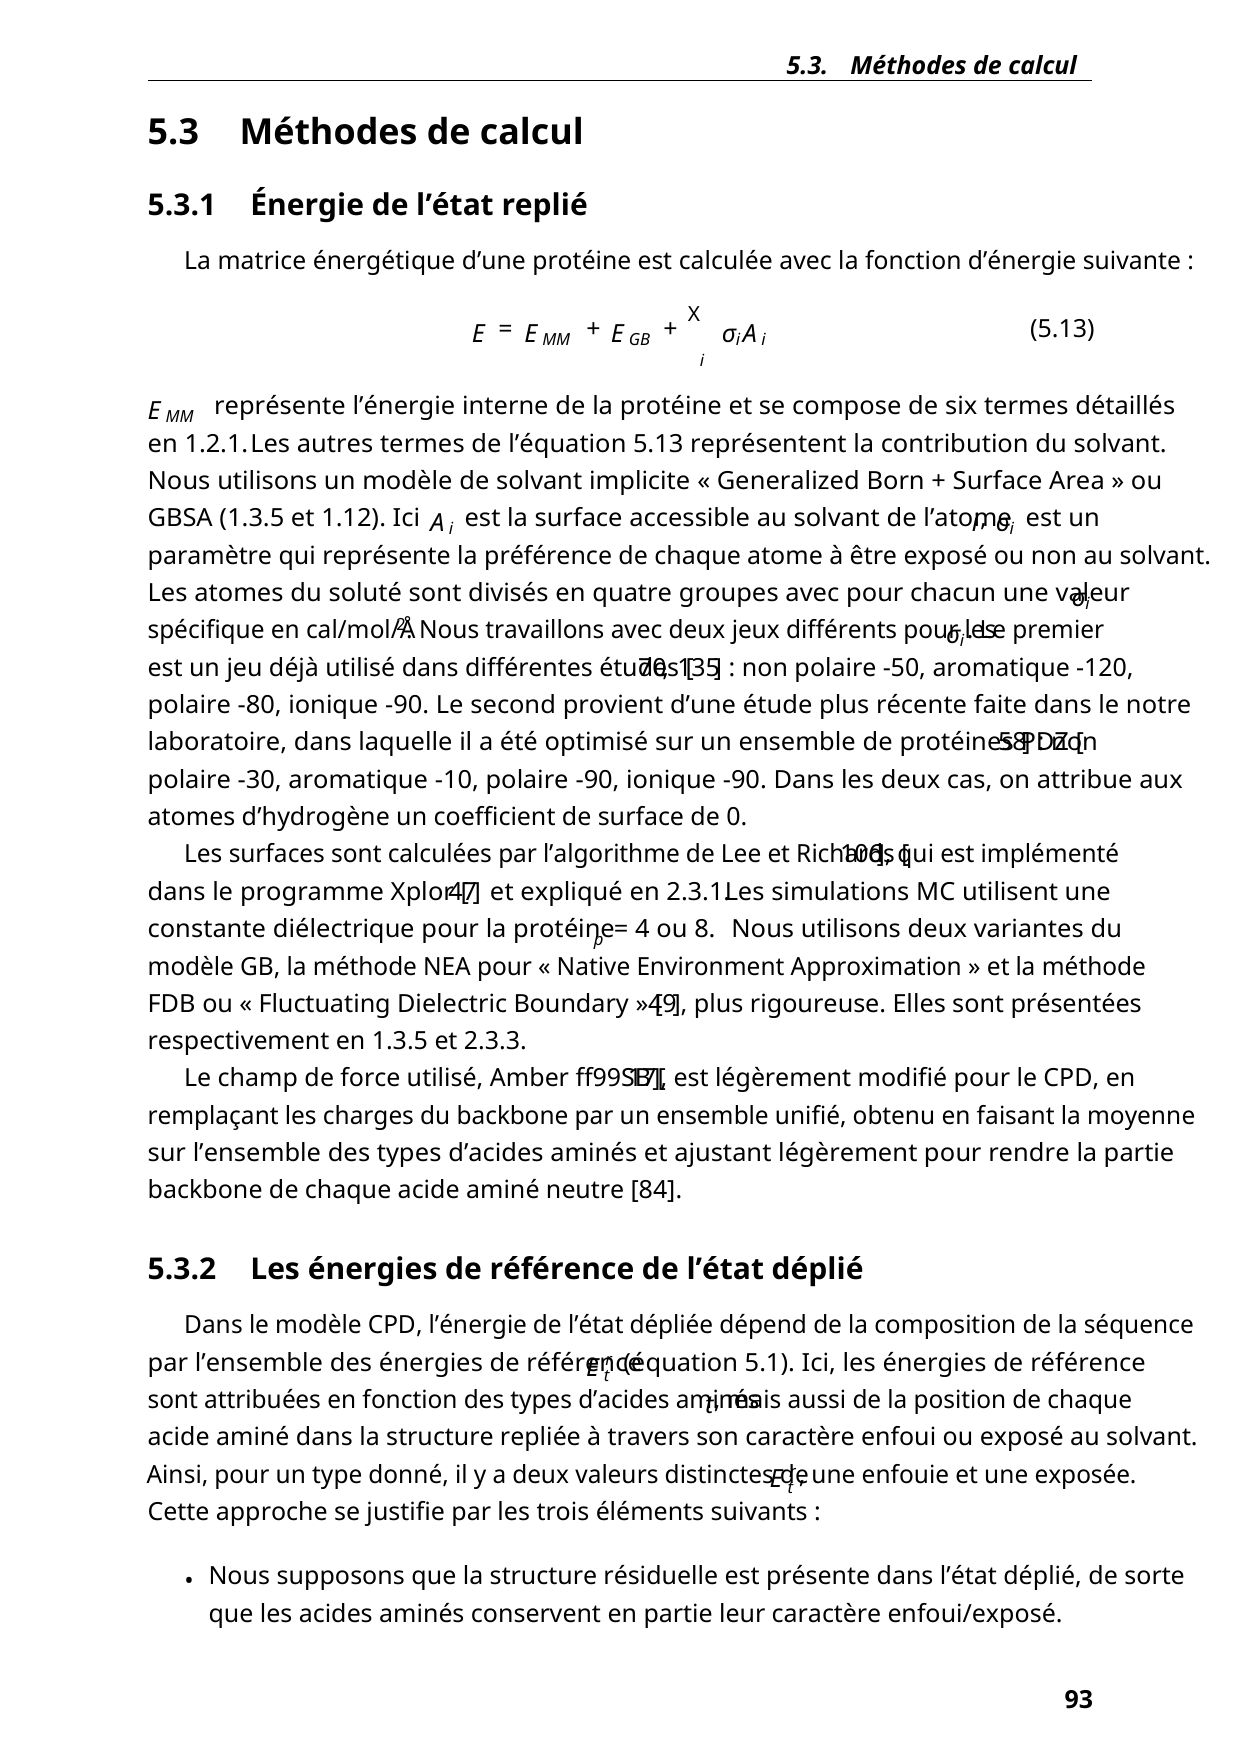

5.3.
Méthodes de calcul
5.3
Méthodes de calcul
5.3.1
Énergie de l’état replié
La matrice énergétique d’une protéine est calculée avec la fonction d’énergie suivante :
X
=
+
+
(5.13)
E
E
E
σ
A
MM
GB
i
i
i
représente l’énergie interne de la protéine et se compose de six termes détaillés
E
MM
en 1.2.1.
Les autres termes de l’équation 5.13 représentent la contribution du solvant.
Nous utilisons un modèle de solvant implicite « Generalized Born + Surface Area » ou
GBSA (1.3.5 et 1.12). Ici
est la surface accessible au solvant de l’atome
,
est un
A
i
σ
i
i
paramètre qui représente la préférence de chaque atome à être exposé ou non au solvant.
Les atomes du soluté sont divisés en quatre groupes avec pour chacun une valeur
σ
i
spécifique en cal/mol/Å
. Nous travaillons avec deux jeux différents pour les
. Le premier
2
σ
i
est un jeu déjà utilisé dans différentes études [
70
,
135
] : non polaire -50, aromatique -120,
polaire -80, ionique -90. Le second provient d’une étude plus récente faite dans le notre
laboratoire, dans laquelle il a été optimisé sur un ensemble de protéines PDZ [
58
] : non
polaire -30, aromatique -10, polaire -90, ionique -90. Dans les deux cas, on attribue aux
atomes d’hydrogène un coefficient de surface de 0.
Les surfaces sont calculées par l’algorithme de Lee et Richards [
106
], qui est implémenté
dans le programme Xplor [
47
]
et expliqué en 2.3.1.
Les simulations MC utilisent une
constante diélectrique pour la protéine
= 4 ou 8.
Nous utilisons deux variantes du
p
modèle GB, la méthode NEA pour « Native Environment Approximation » et la méthode
FDB ou « Fluctuating Dielectric Boundary » [
49
], plus rigoureuse. Elles sont présentées
respectivement en 1.3.5 et 2.3.3.
Le champ de force utilisé, Amber ff99SB [
17
], est légèrement modifié pour le CPD, en
remplaçant les charges du backbone par un ensemble unifié, obtenu en faisant la moyenne
sur l’ensemble des types d’acides aminés et ajustant légèrement pour rendre la partie
backbone de chaque acide aminé neutre [84].
5.3.2
Les énergies de référence de l’état déplié
Dans le modèle CPD, l’énergie de l’état dépliée dépend de la composition de la séquence
par l’ensemble des énergies de référence
(équation 5.1). Ici, les énergies de référence
r
E
t
sont attribuées en fonction des types d’acides aminés
, mais aussi de la position de chaque
t
acide aminé dans la structure repliée à travers son caractère enfoui ou exposé au solvant.
Ainsi, pour un type donné, il y a deux valeurs distinctes de
, une enfouie et une exposée.
r
E
t
Cette approche se justifie par les trois éléments suivants :
Nous supposons que la structure résiduelle est présente dans l’état déplié, de sorte
•
que les acides aminés conservent en partie leur caractère enfoui/exposé.
93